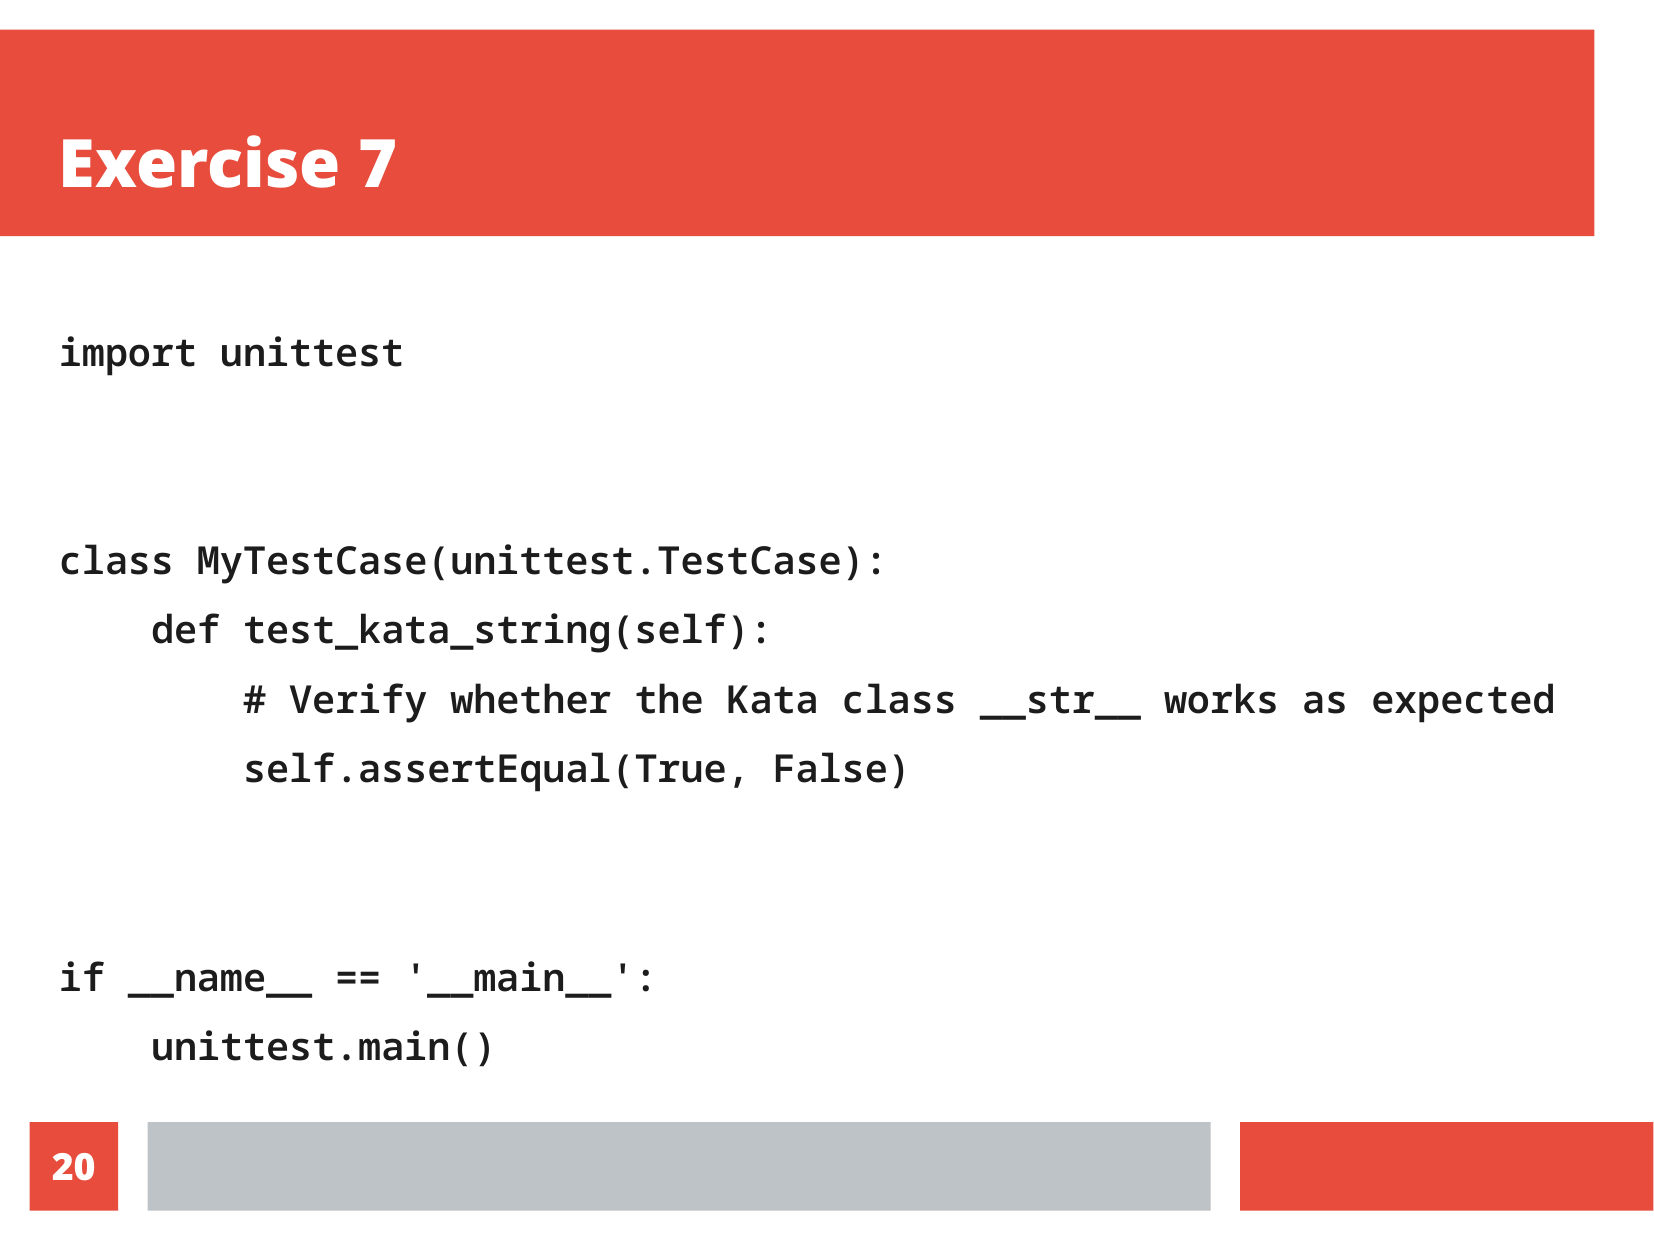

# Exercise 7
import unittest
class MyTestCase(unittest.TestCase):
 def test_kata_string(self):
 # Verify whether the Kata class __str__ works as expected
 self.assertEqual(True, False)
if __name__ == '__main__':
 unittest.main()
20